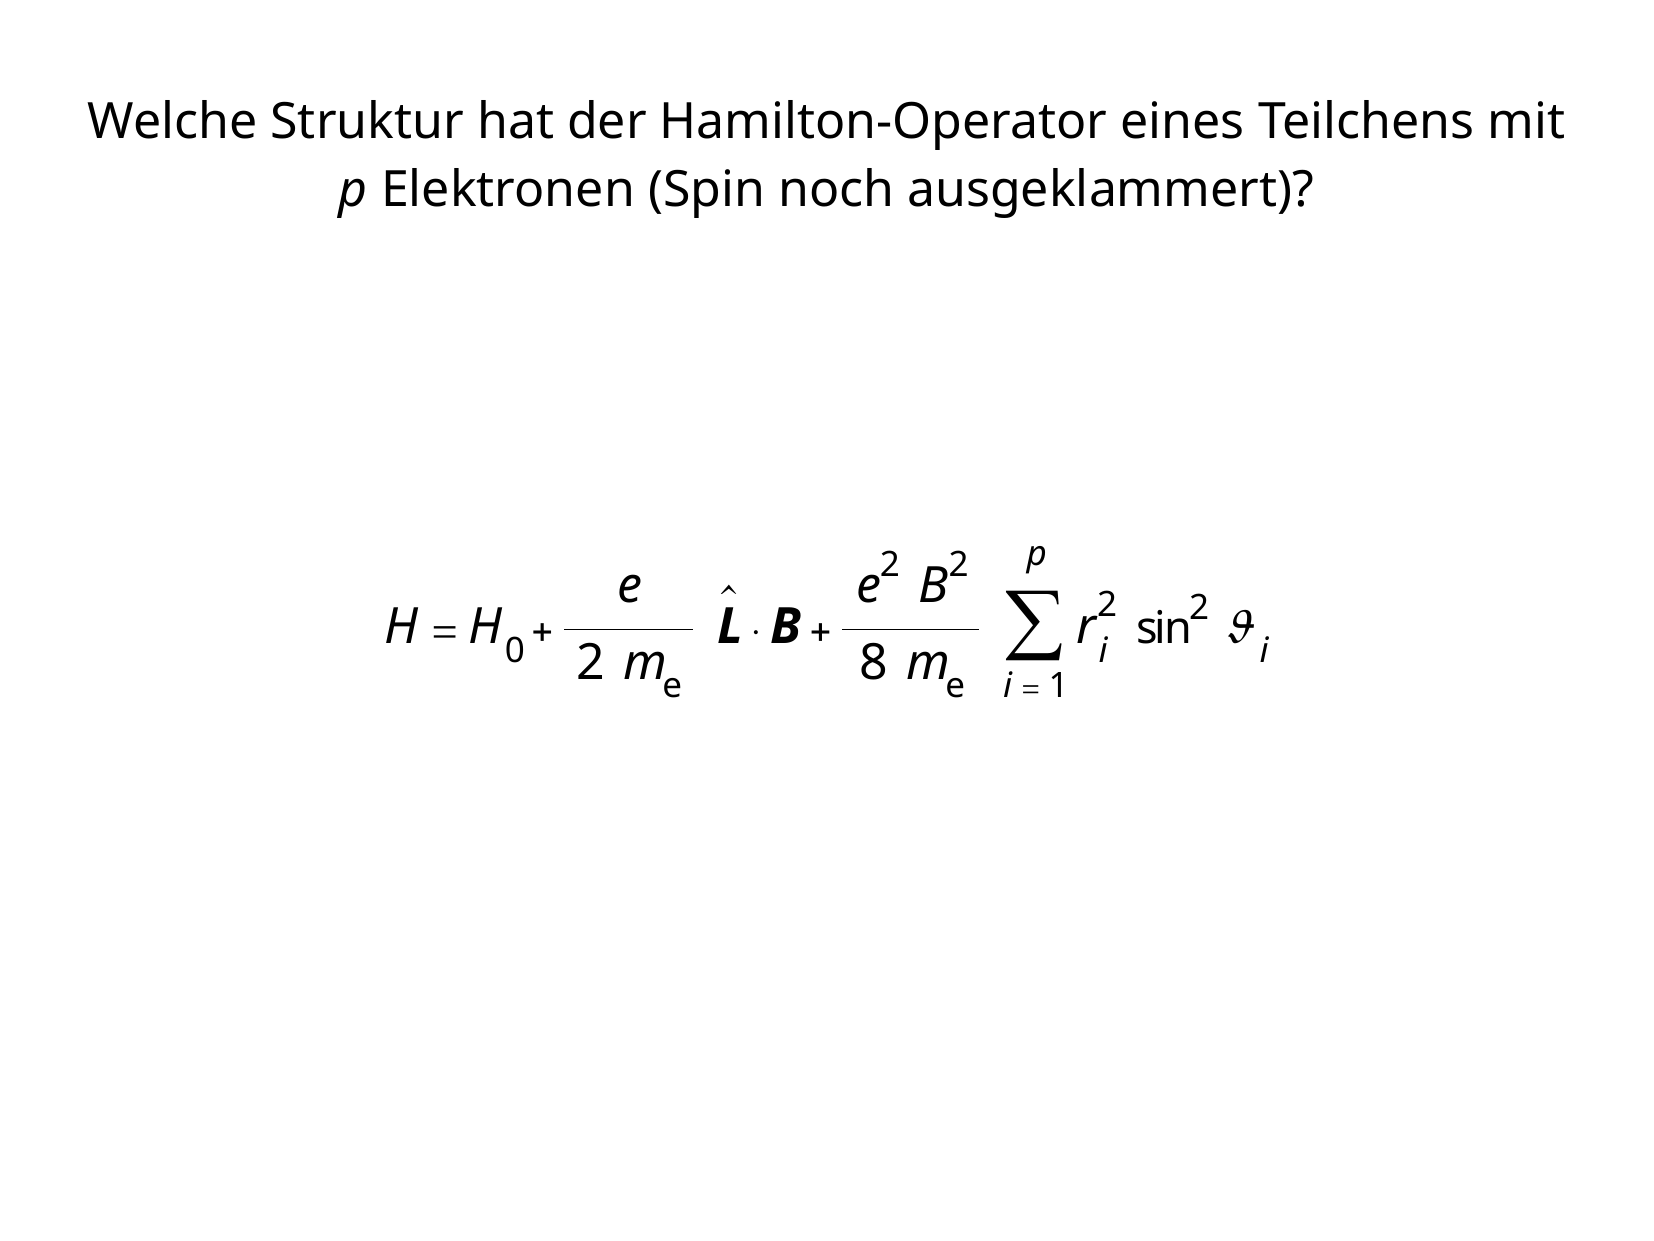

# Welche Struktur hat der Hamilton-Operator eines Teilchens mit p Elektronen (Spin noch ausgeklammert)?